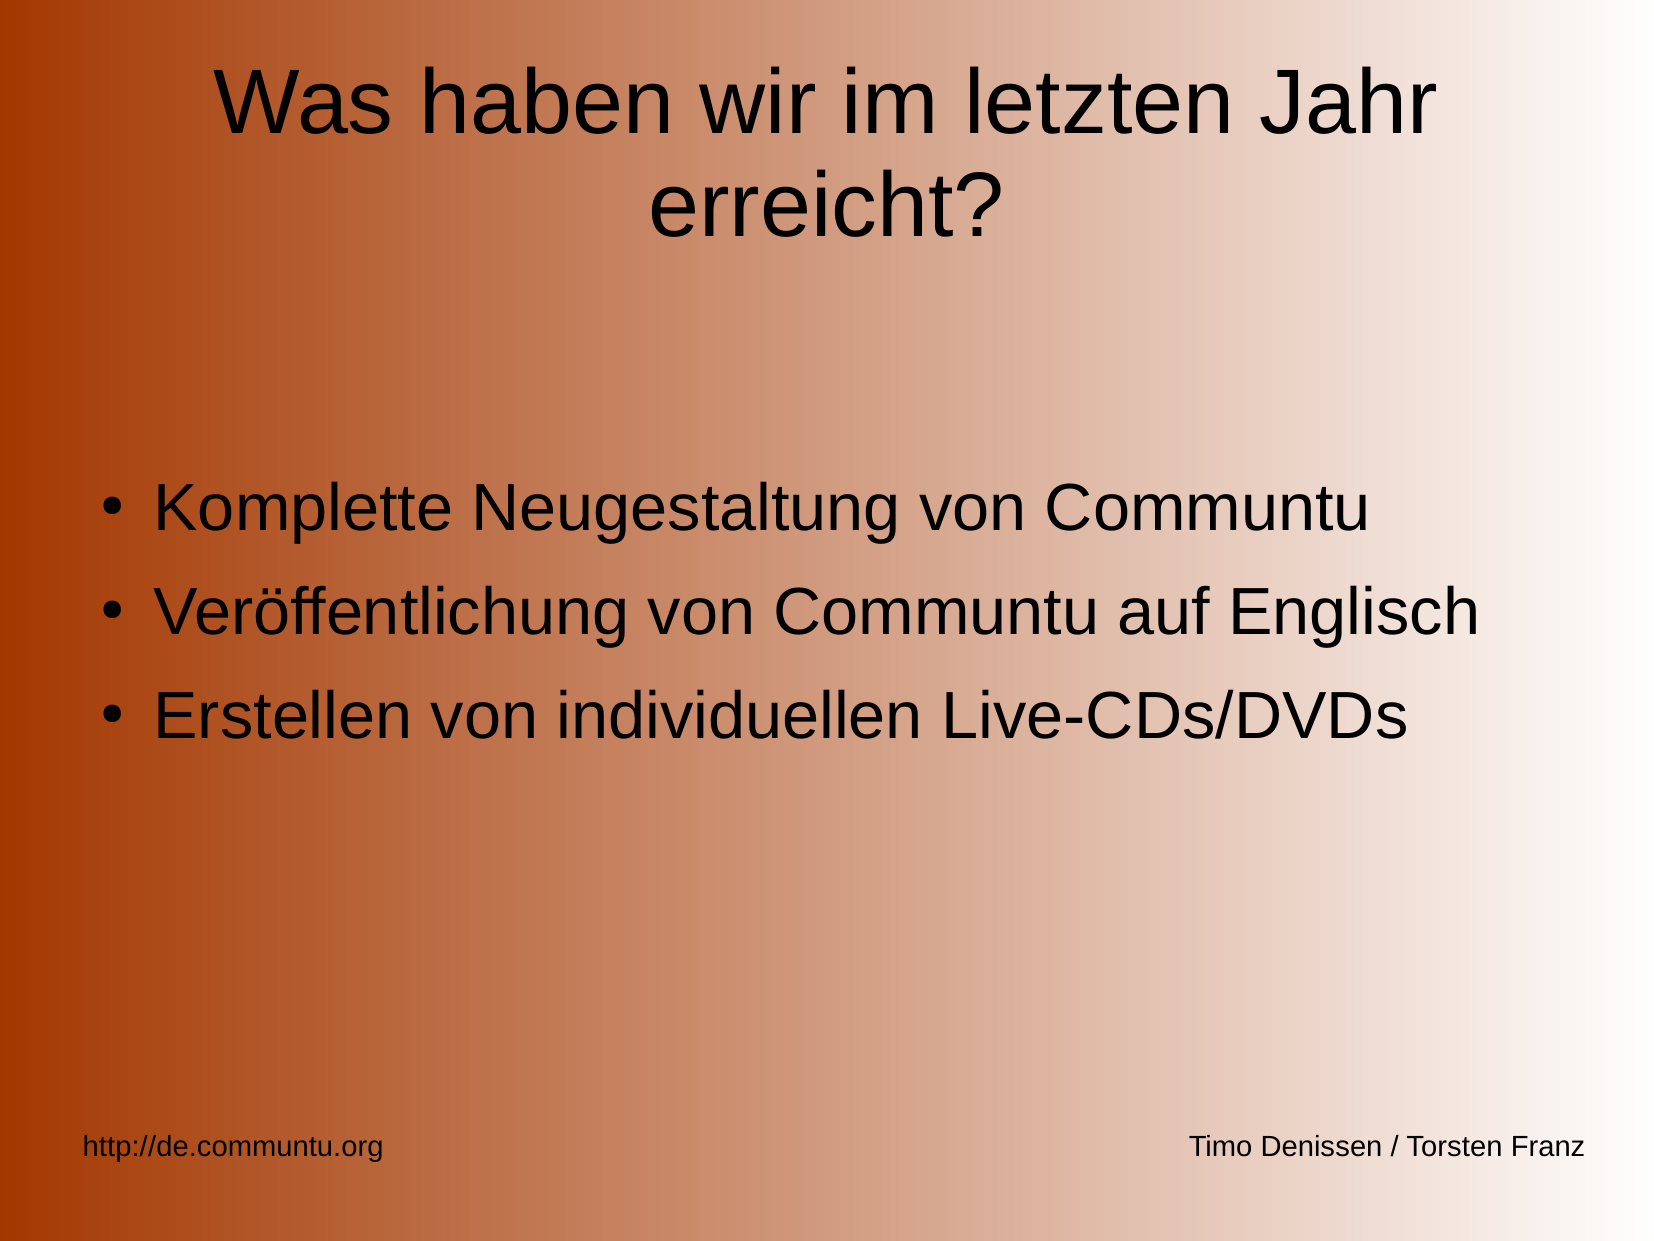

# Was haben wir im letzten Jahr erreicht?
Komplette Neugestaltung von Communtu
Veröffentlichung von Communtu auf Englisch
Erstellen von individuellen Live-CDs/DVDs